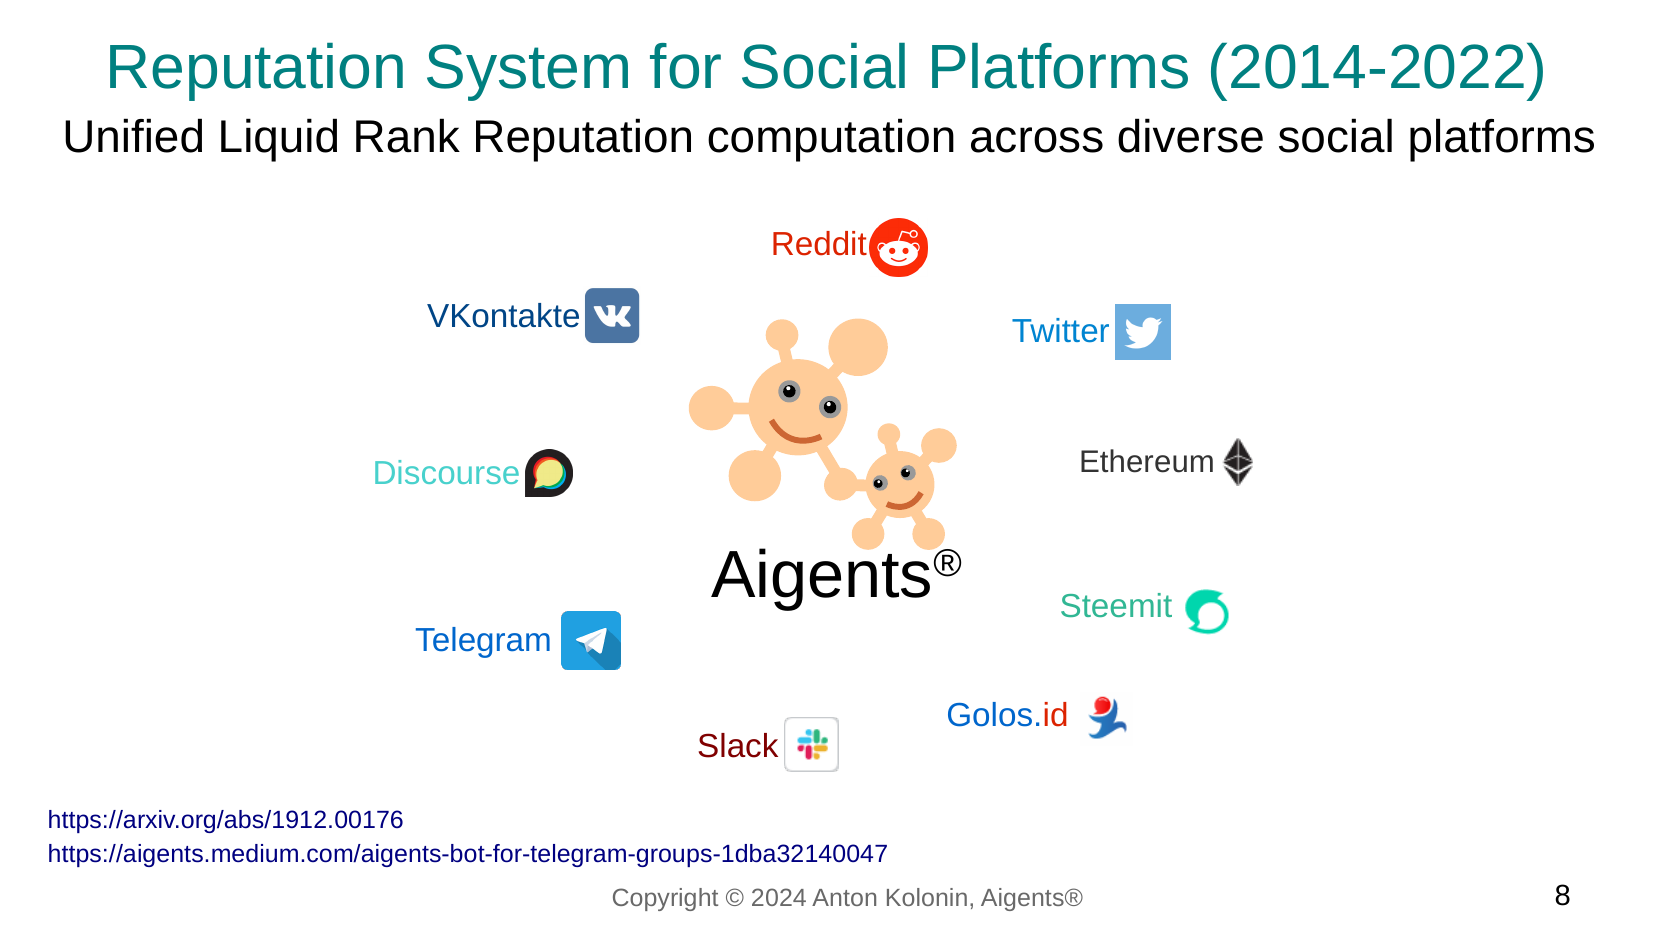

Reputation System for Social Platforms (2014-2022)
Unified Liquid Rank Reputation computation across diverse social platforms
Reddit
VKontakte
Twitter
Ethereum
Discourse
Aigents®
Steemit
Telegram
Golos.id
Slack
https://arxiv.org/abs/1912.00176
https://aigents.medium.com/aigents-bot-for-telegram-groups-1dba32140047
Copyright © 2024 Anton Kolonin, Aigents®
8